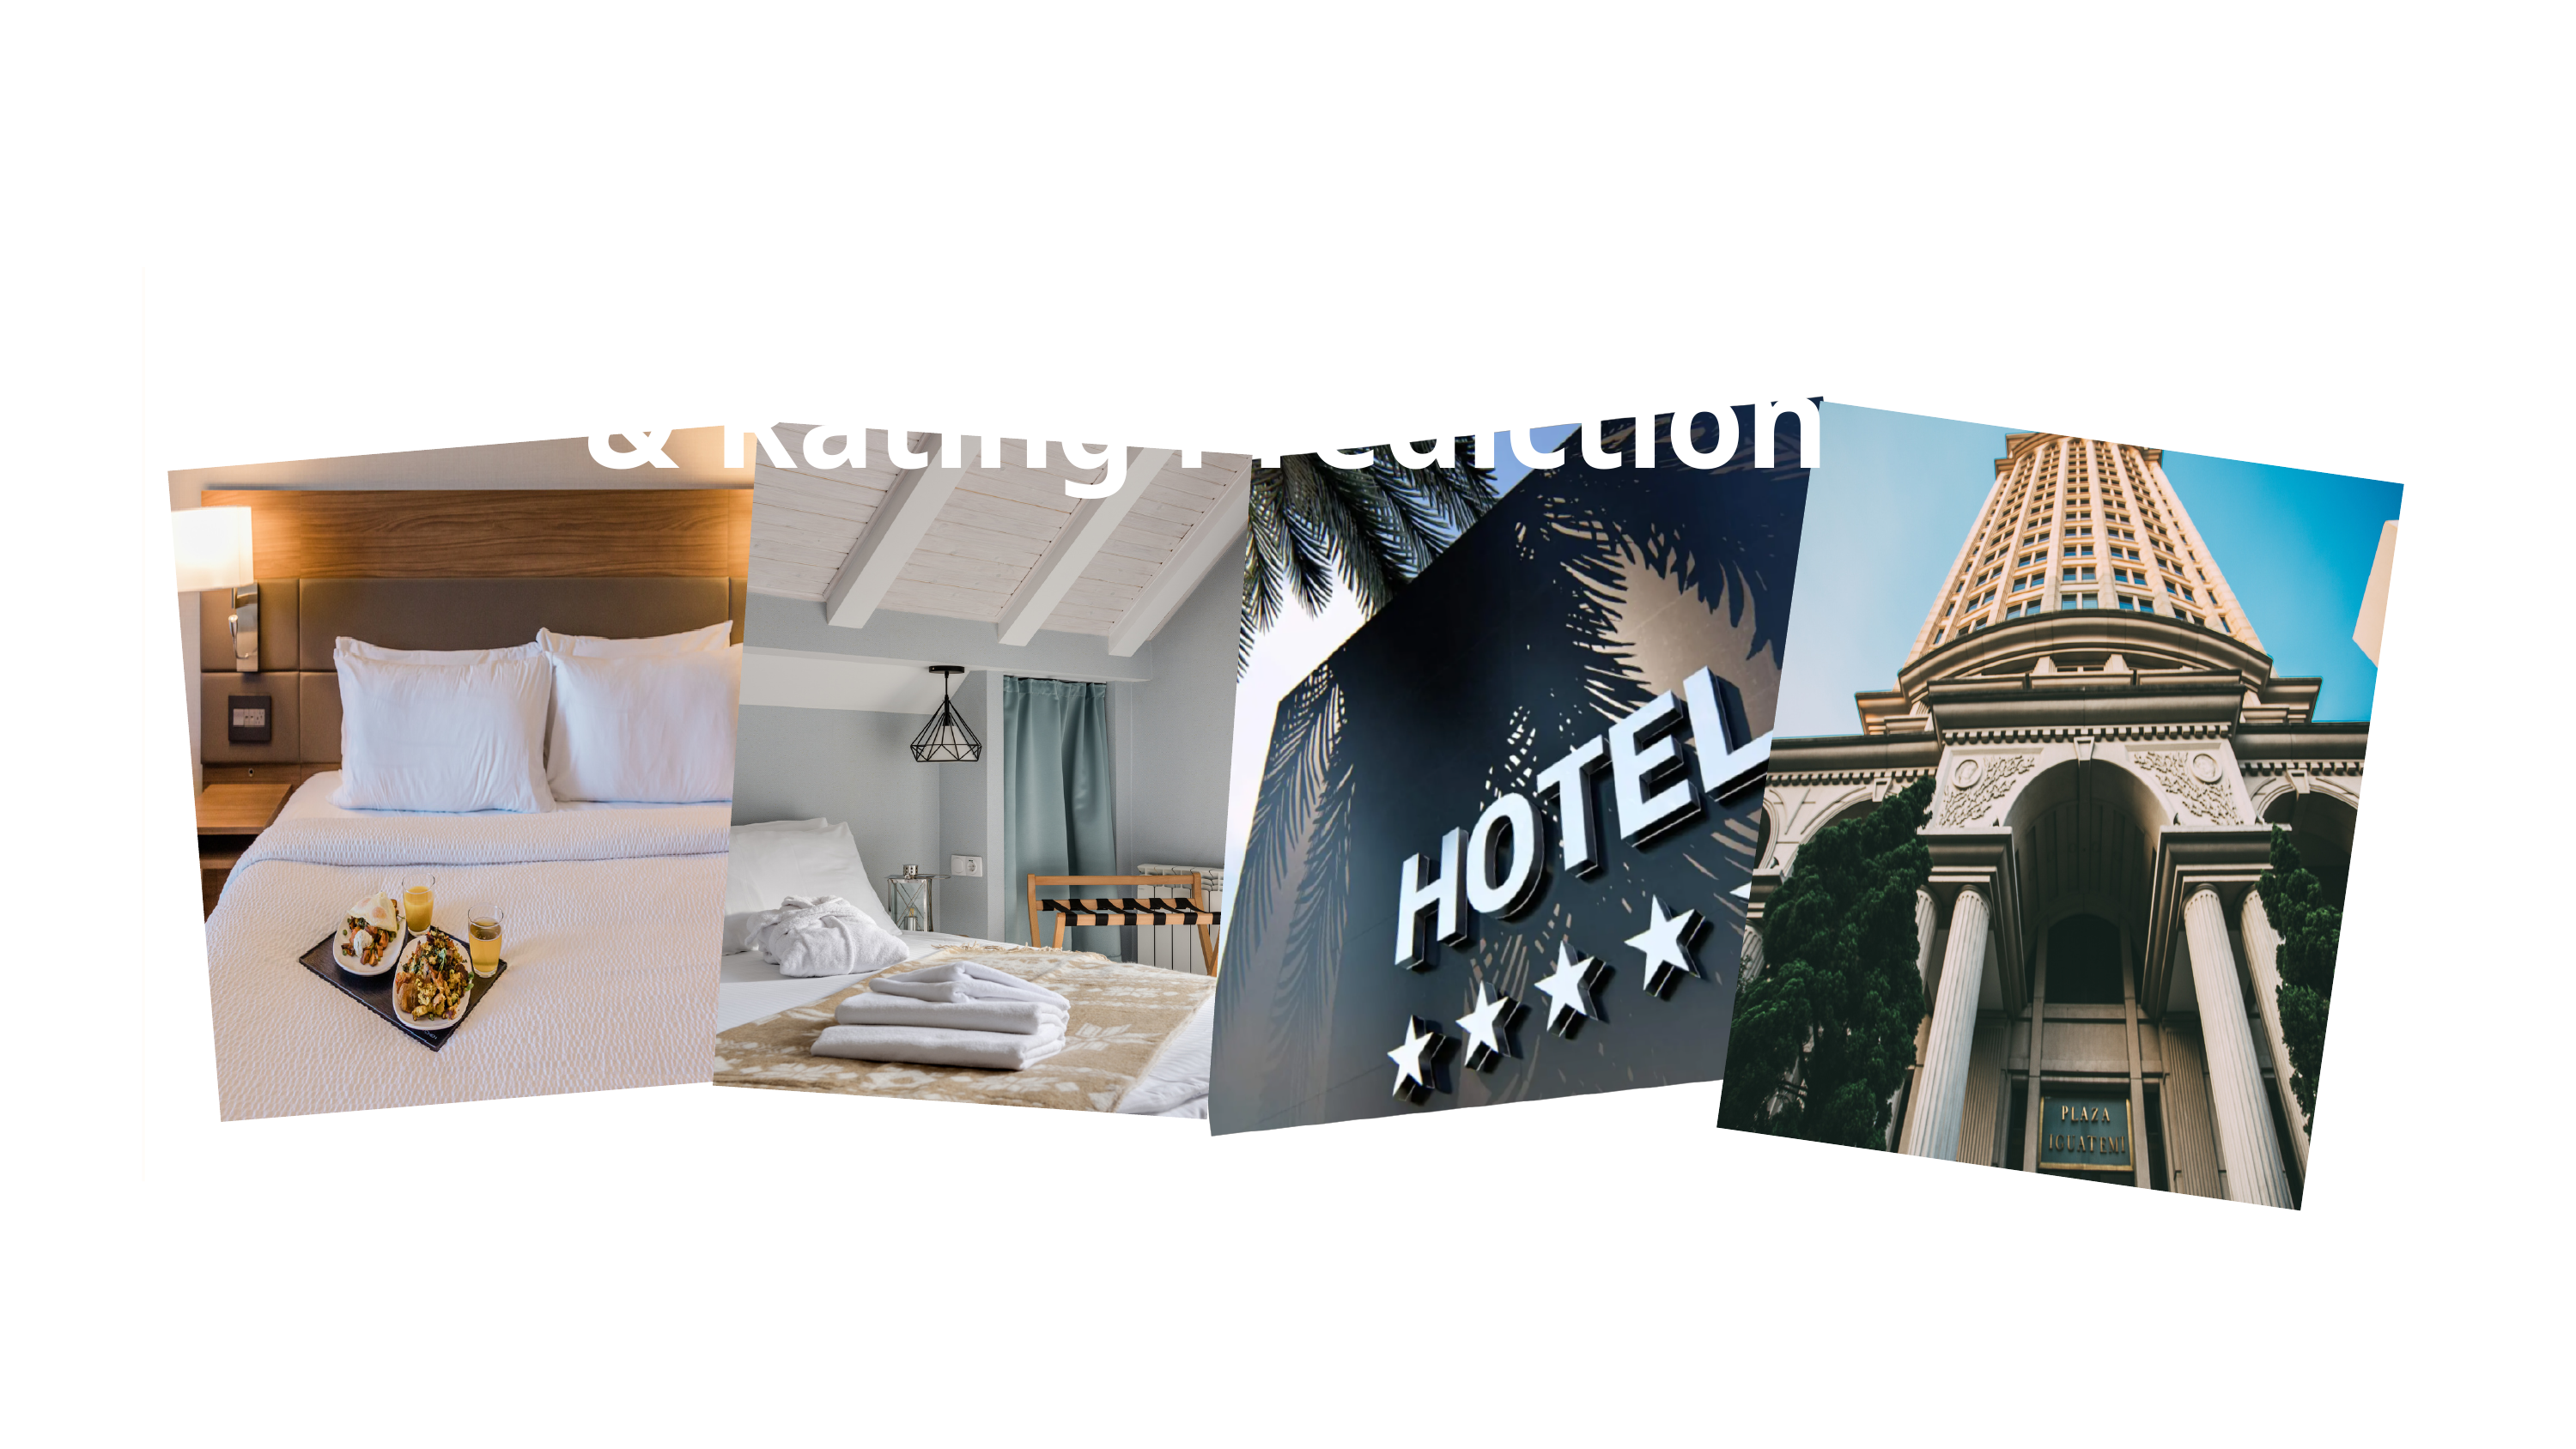

Hotel Review Sentiment Analysis
 & Rating Prediction
DSC511: Big Data Analytics
Maria Tsilidou, Anastasios Nikodimou, Ioannis Demetriou